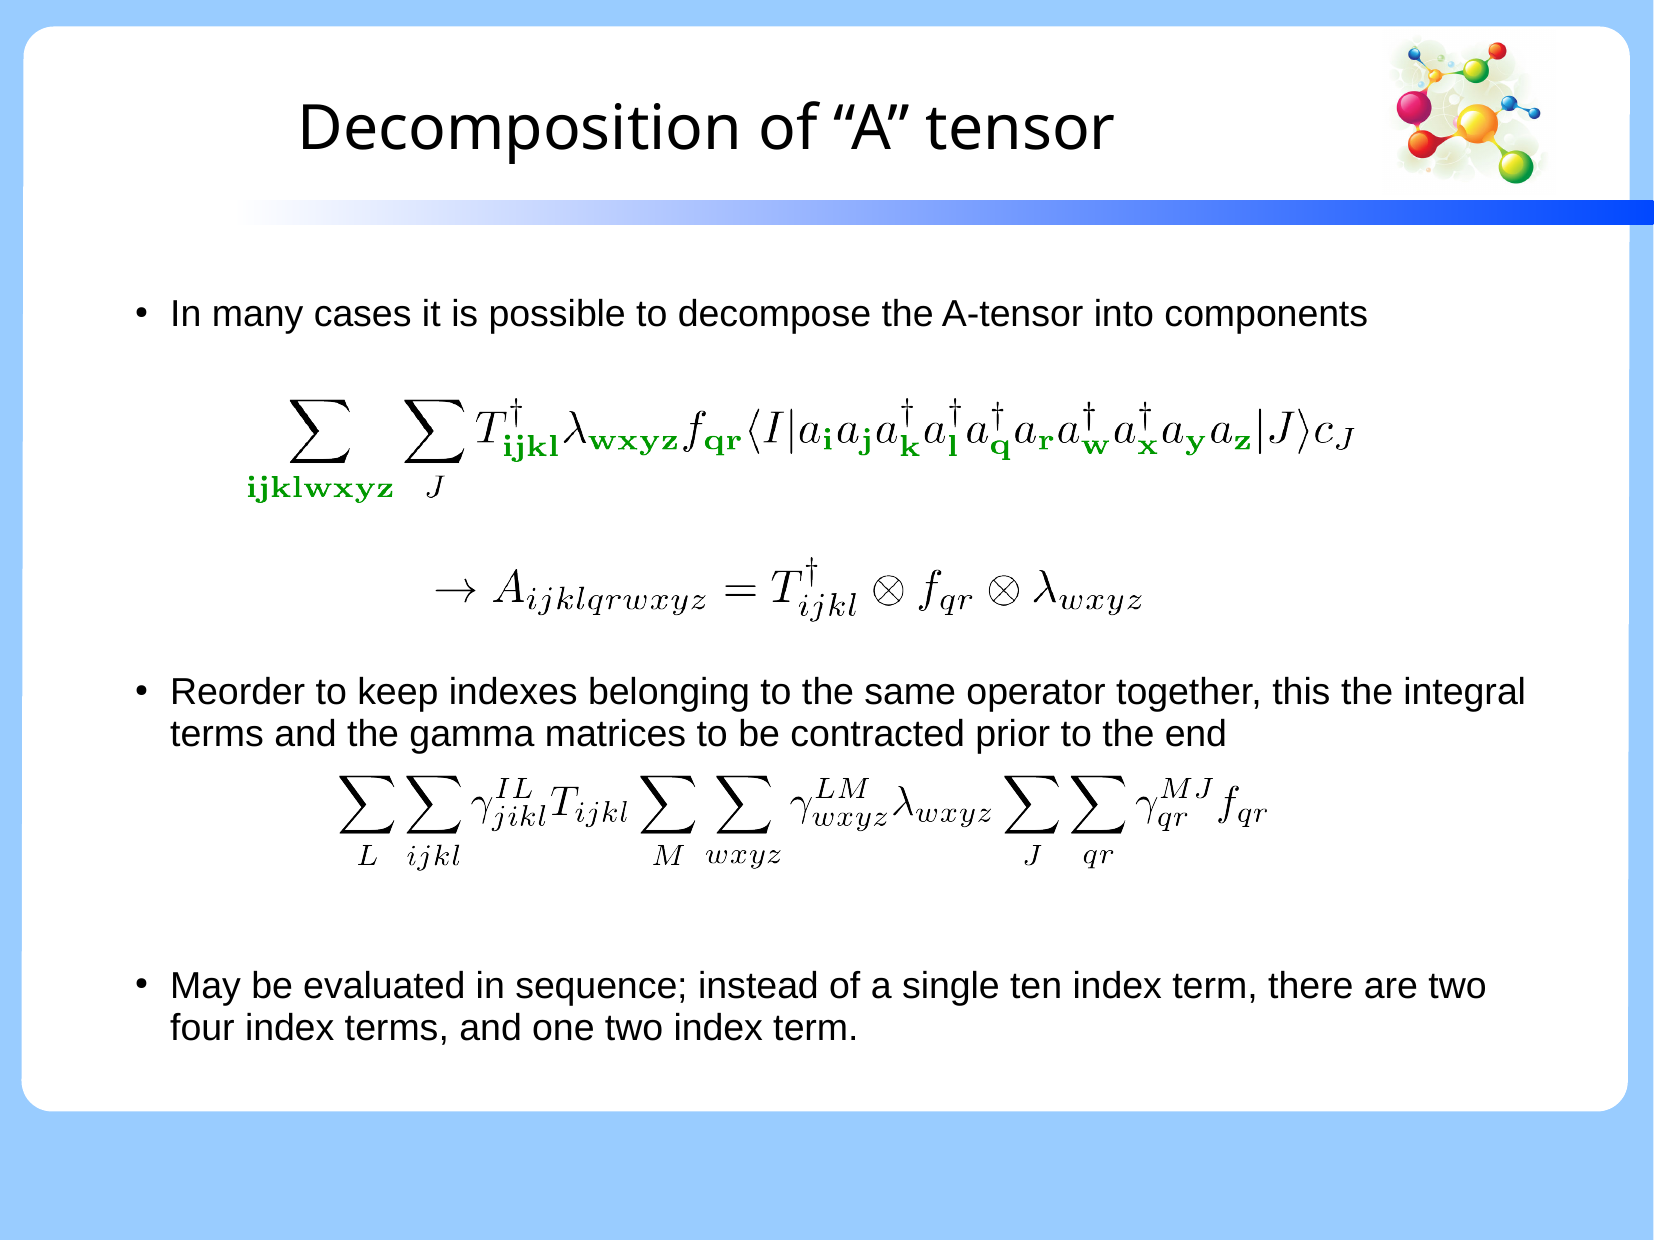

# Decomposition of “A” tensor
In many cases it is possible to decompose the A-tensor into components
Reorder to keep indexes belonging to the same operator together, this the integral terms and the gamma matrices to be contracted prior to the end
May be evaluated in sequence; instead of a single ten index term, there are two four index terms, and one two index term.